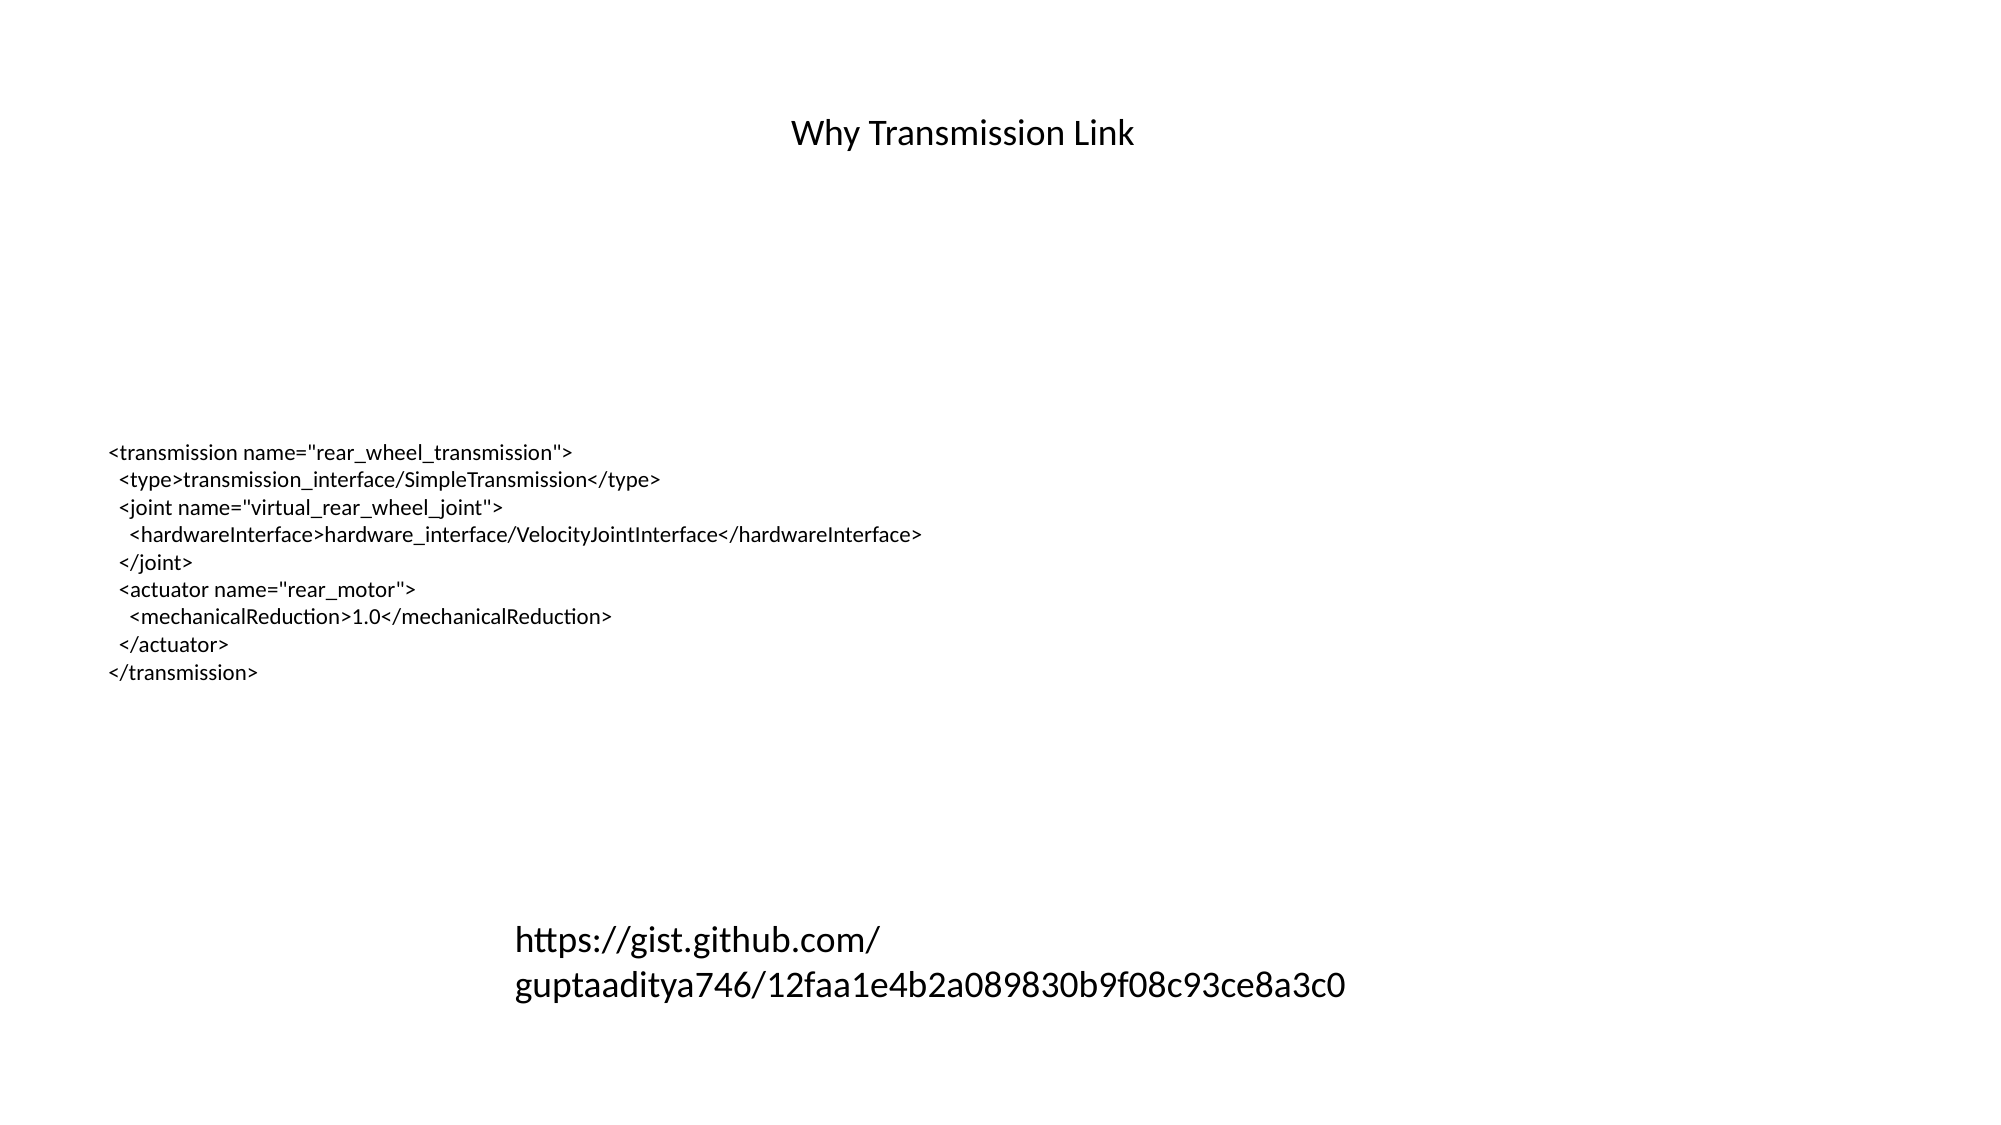

Why Transmission Link
<transmission name="rear_wheel_transmission">
 <type>transmission_interface/SimpleTransmission</type>
 <joint name="virtual_rear_wheel_joint">
 <hardwareInterface>hardware_interface/VelocityJointInterface</hardwareInterface>
 </joint>
 <actuator name="rear_motor">
 <mechanicalReduction>1.0</mechanicalReduction>
 </actuator>
</transmission>
https://gist.github.com/guptaaditya746/12faa1e4b2a089830b9f08c93ce8a3c0